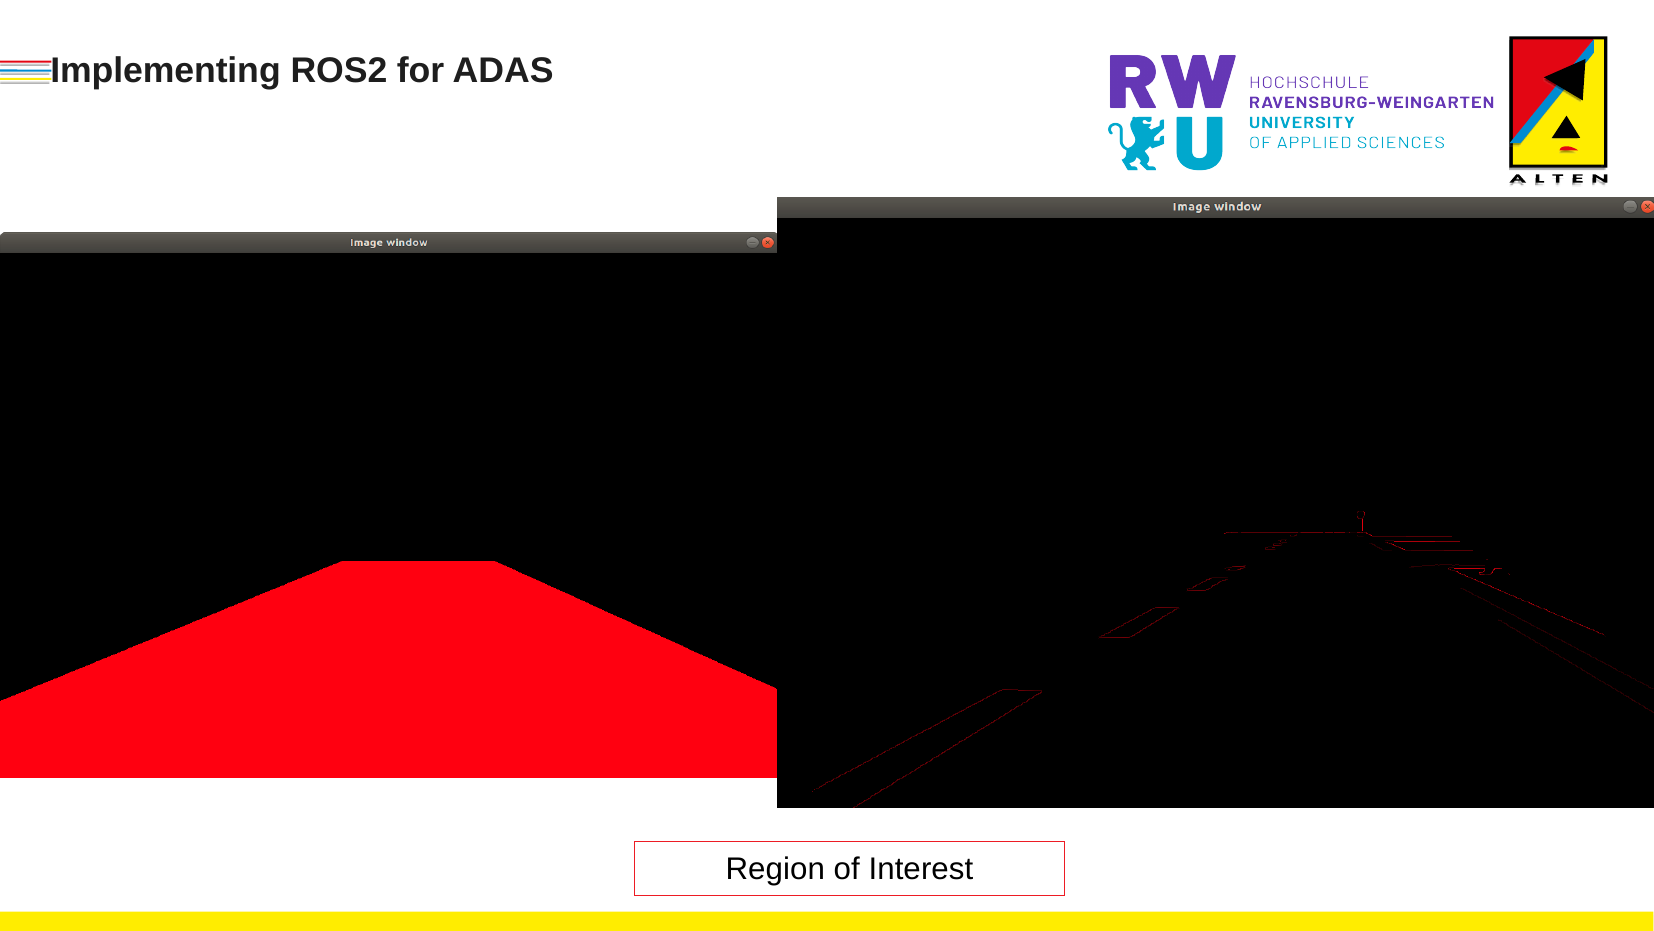

# Implementing ROS2 for ADAS
Region of Interest